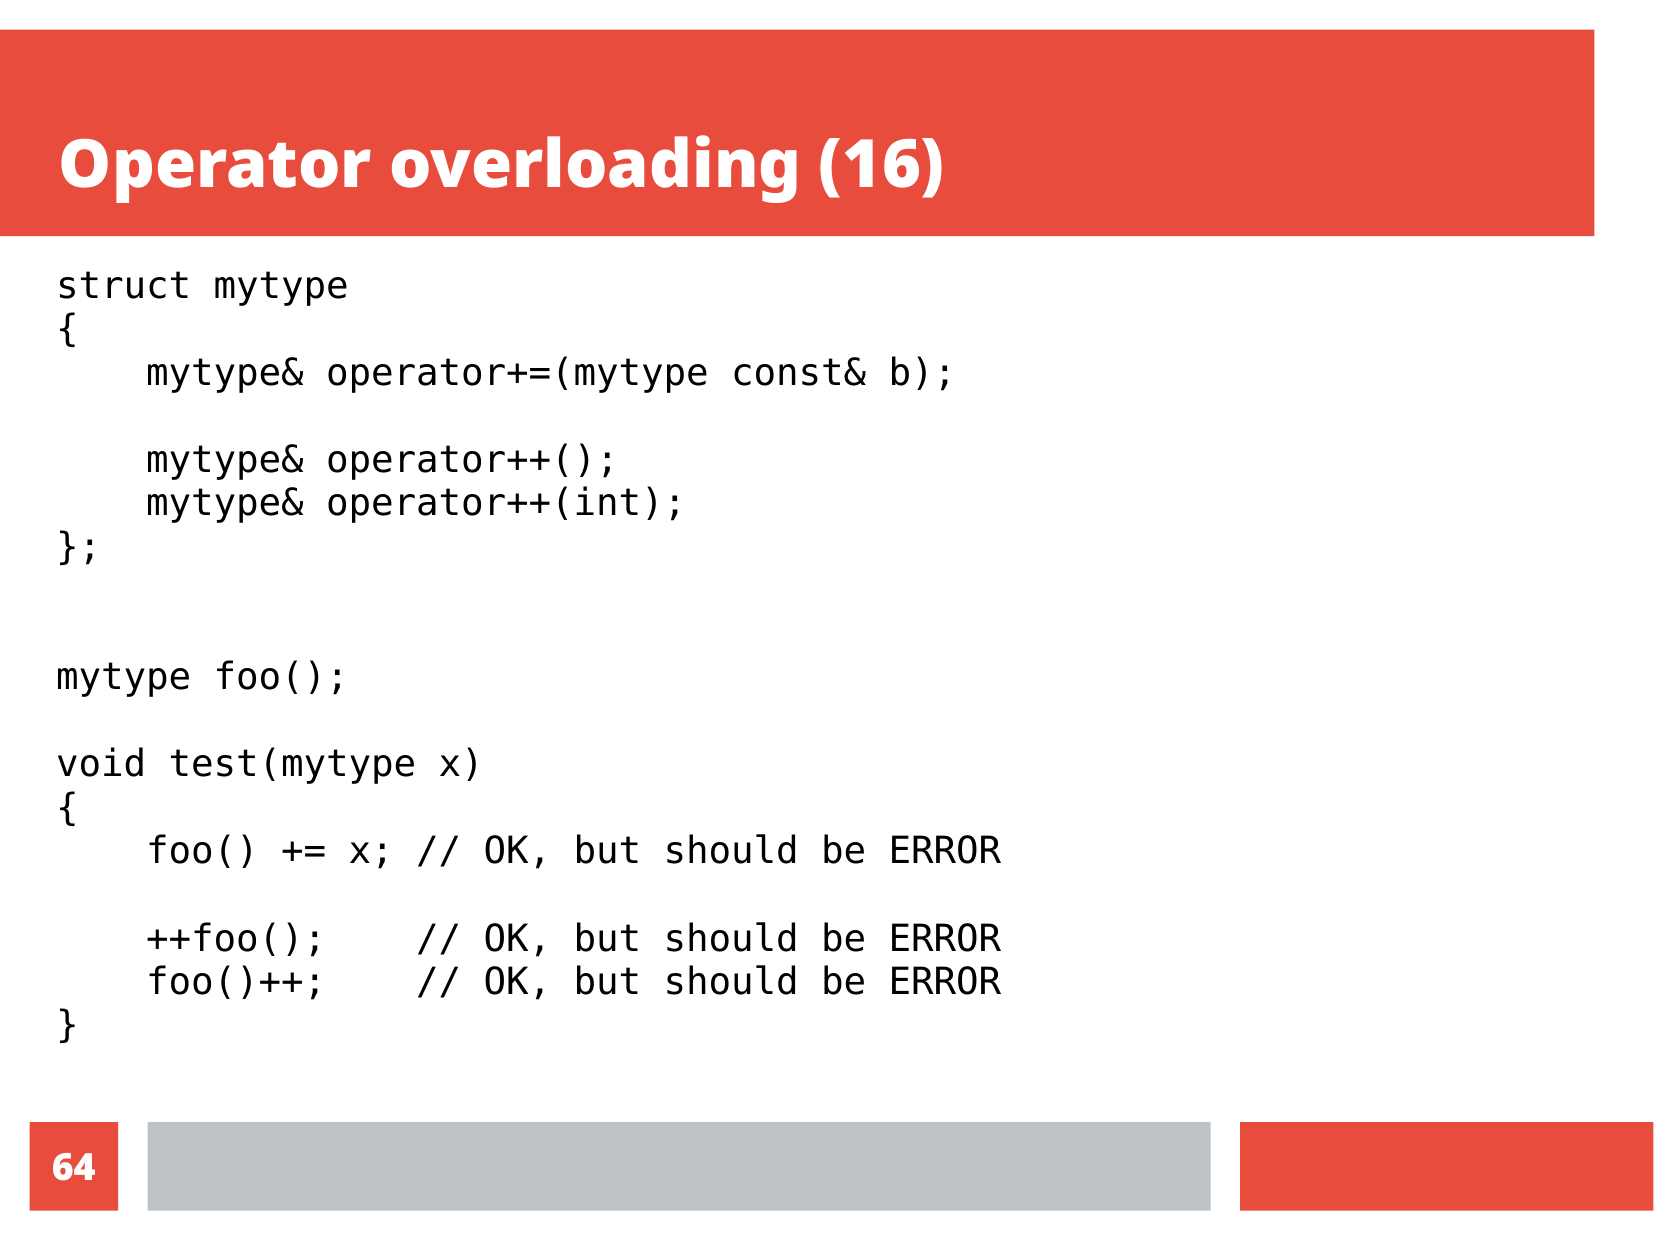

# Operator overloading (16)
struct mytype
{
 mytype& operator+=(mytype const& b);
 mytype& operator++();
 mytype& operator++(int);
};
mytype foo();
void test(mytype x)
{
 foo() += x; // OK, but should be ERROR
 ++foo(); // OK, but should be ERROR
 foo()++; // OK, but should be ERROR
}
64